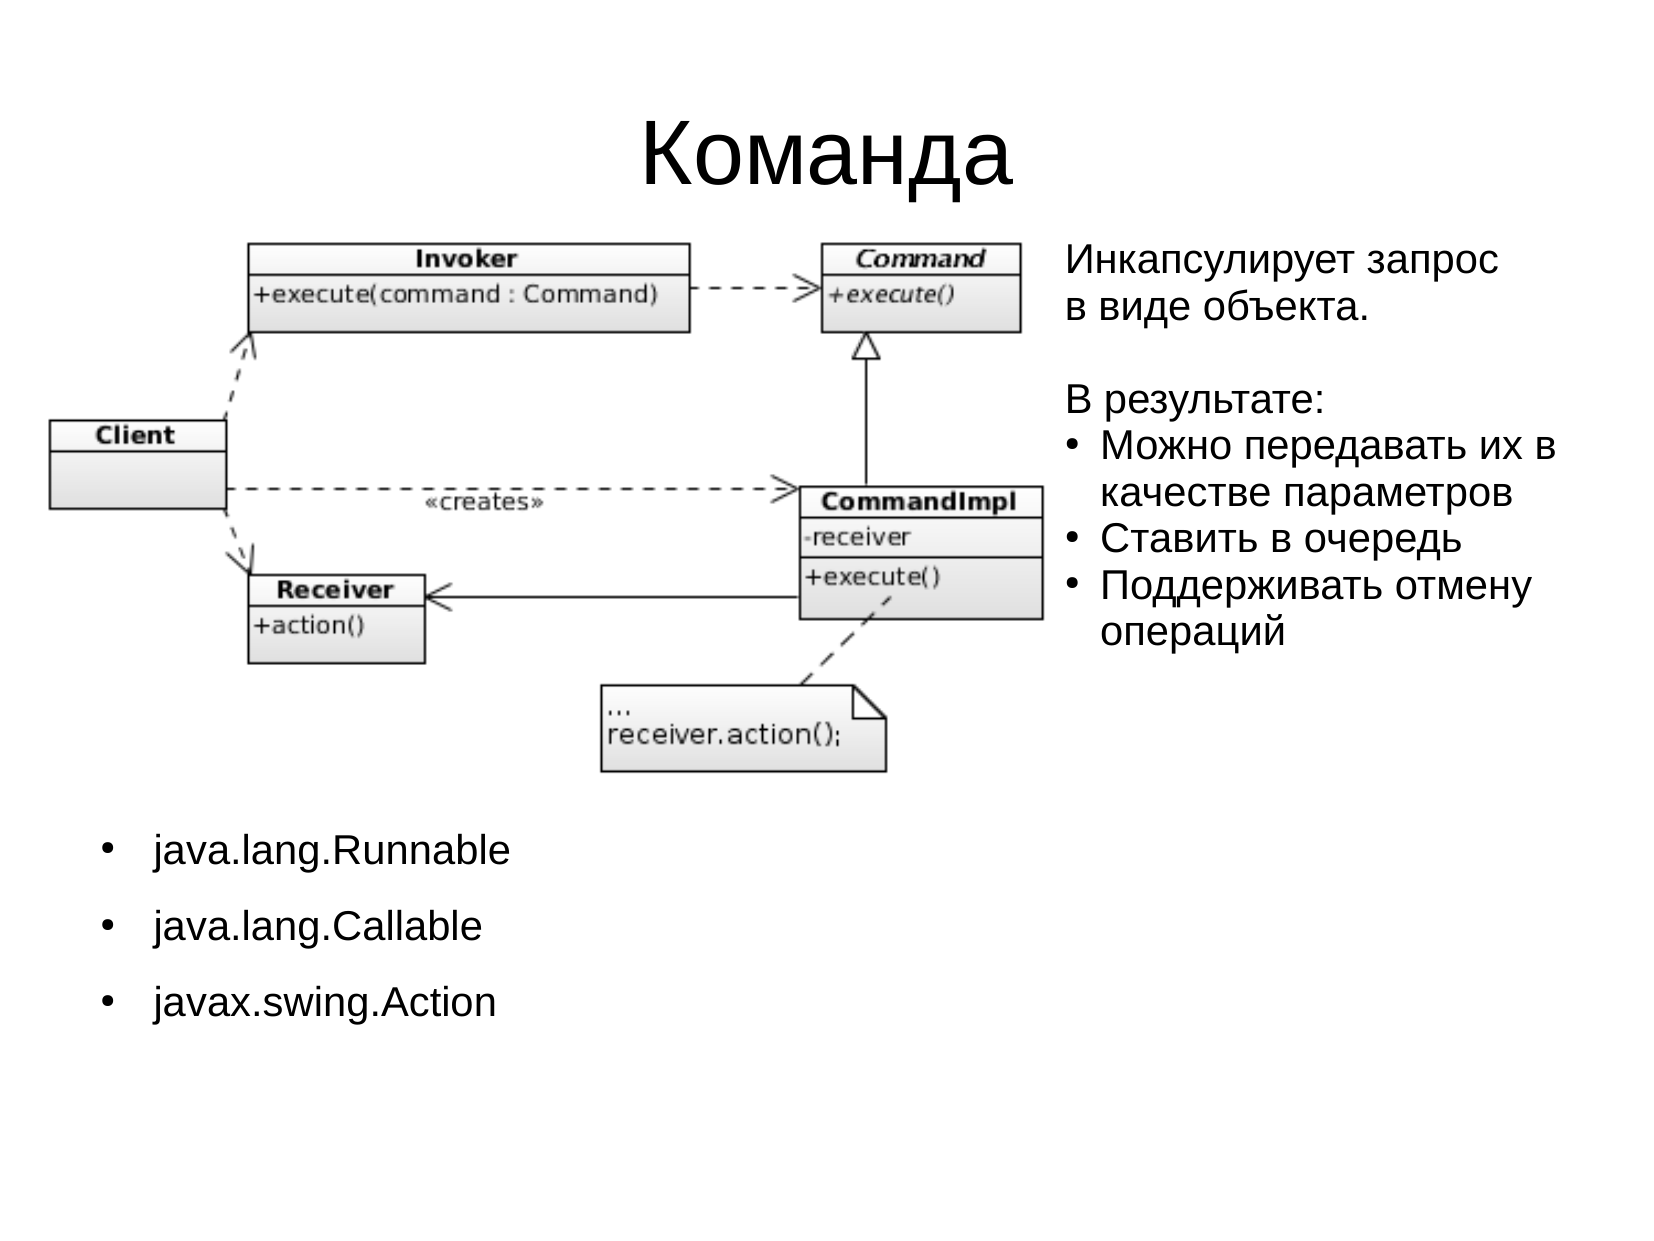

# Команда
Инкапсулирует запрос
в виде объекта.
В результате:
Можно передавать их в качестве параметров
Ставить в очередь
Поддерживать отмену операций
java.lang.Runnable
java.lang.Callable
javax.swing.Action